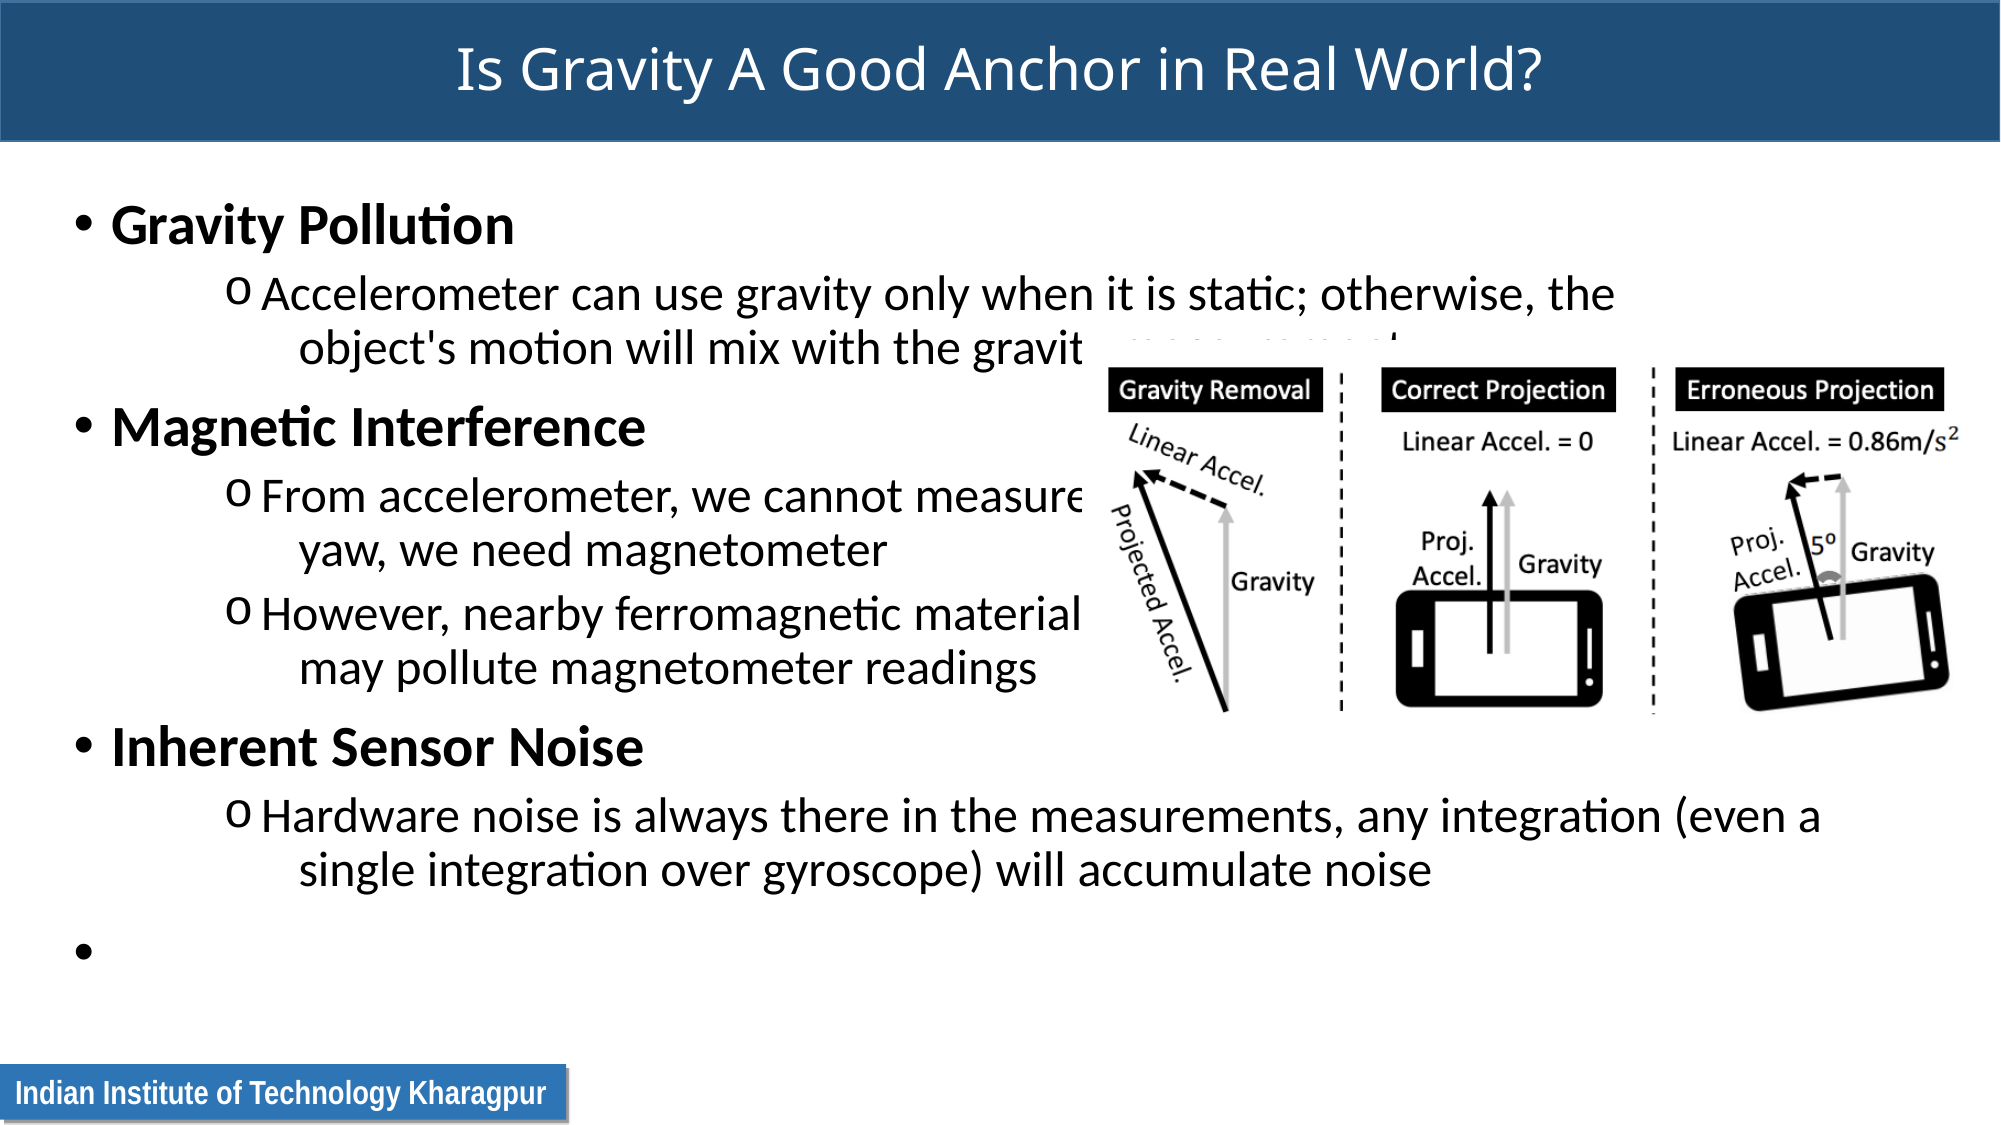

Is Gravity A Good Anchor in Real World?
# Gravity Pollution
Accelerometer can use gravity only when it is static; otherwise, the object's motion will mix with the gravity measurement
Magnetic Interference
From accelerometer, we cannot measure
yaw, we need magnetometer
However, nearby ferromagnetic materials
may pollute magnetometer readings
Inherent Sensor Noise
Hardware noise is always there in the measurements, any integration (even a single integration over gyroscope) will accumulate noise